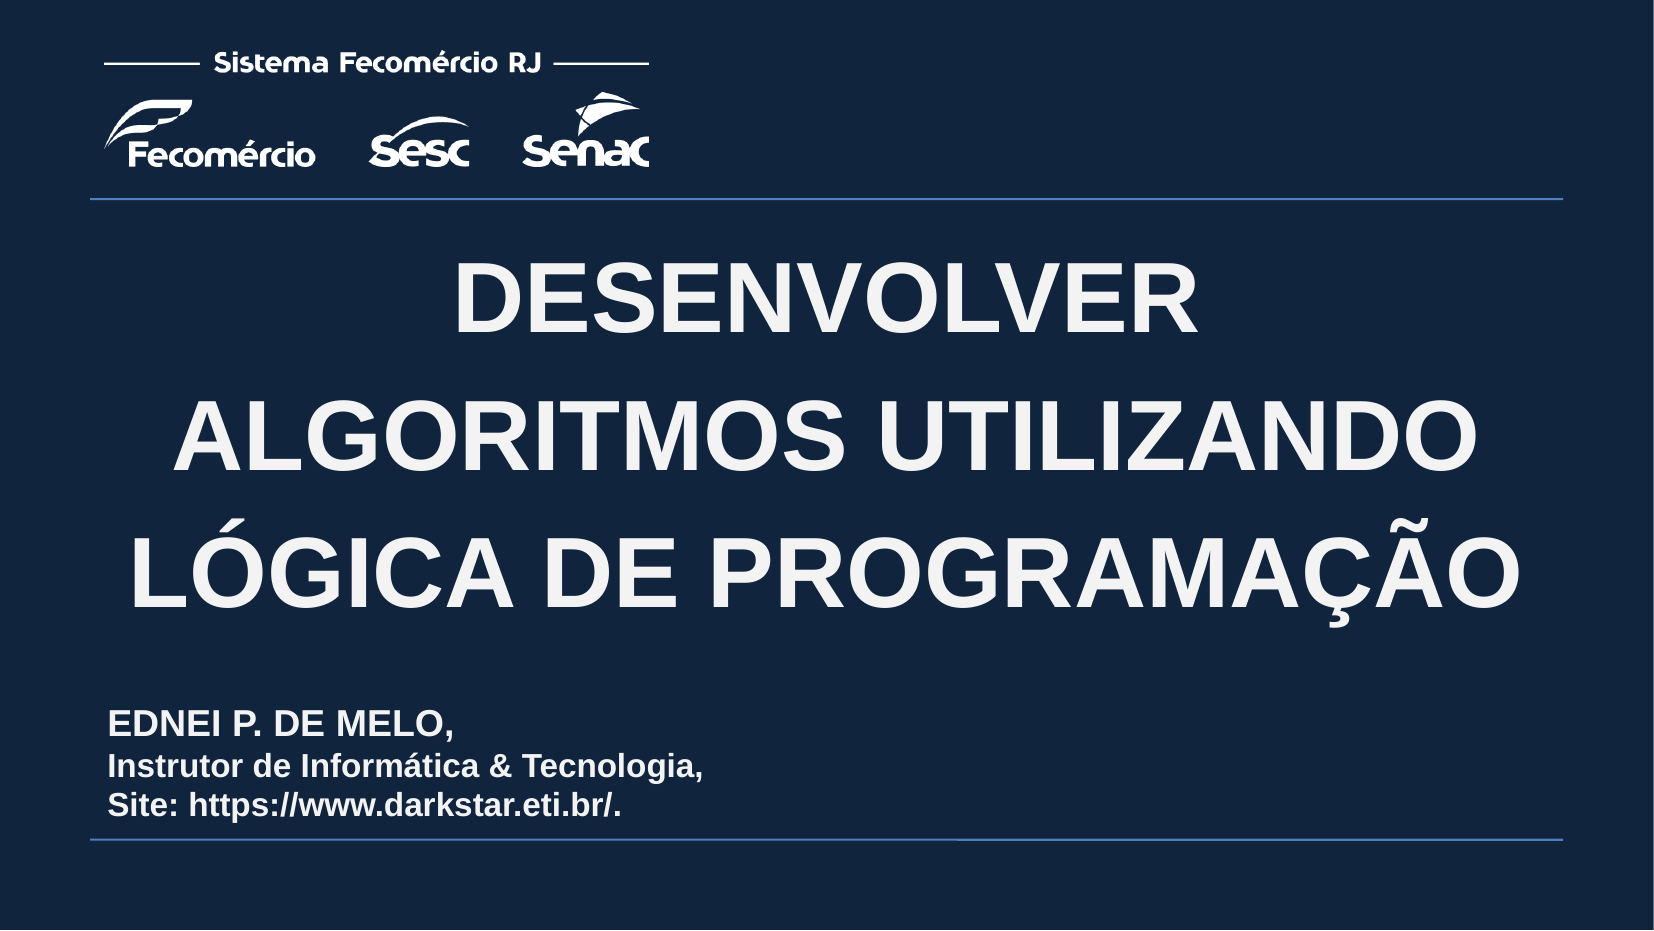

DESENVOLVER ALGORITMOS UTILIZANDO LÓGICA DE PROGRAMAÇÃO
EDNEI P. DE MELO,
Instrutor de Informática & Tecnologia,
Site: https://www.darkstar.eti.br/.